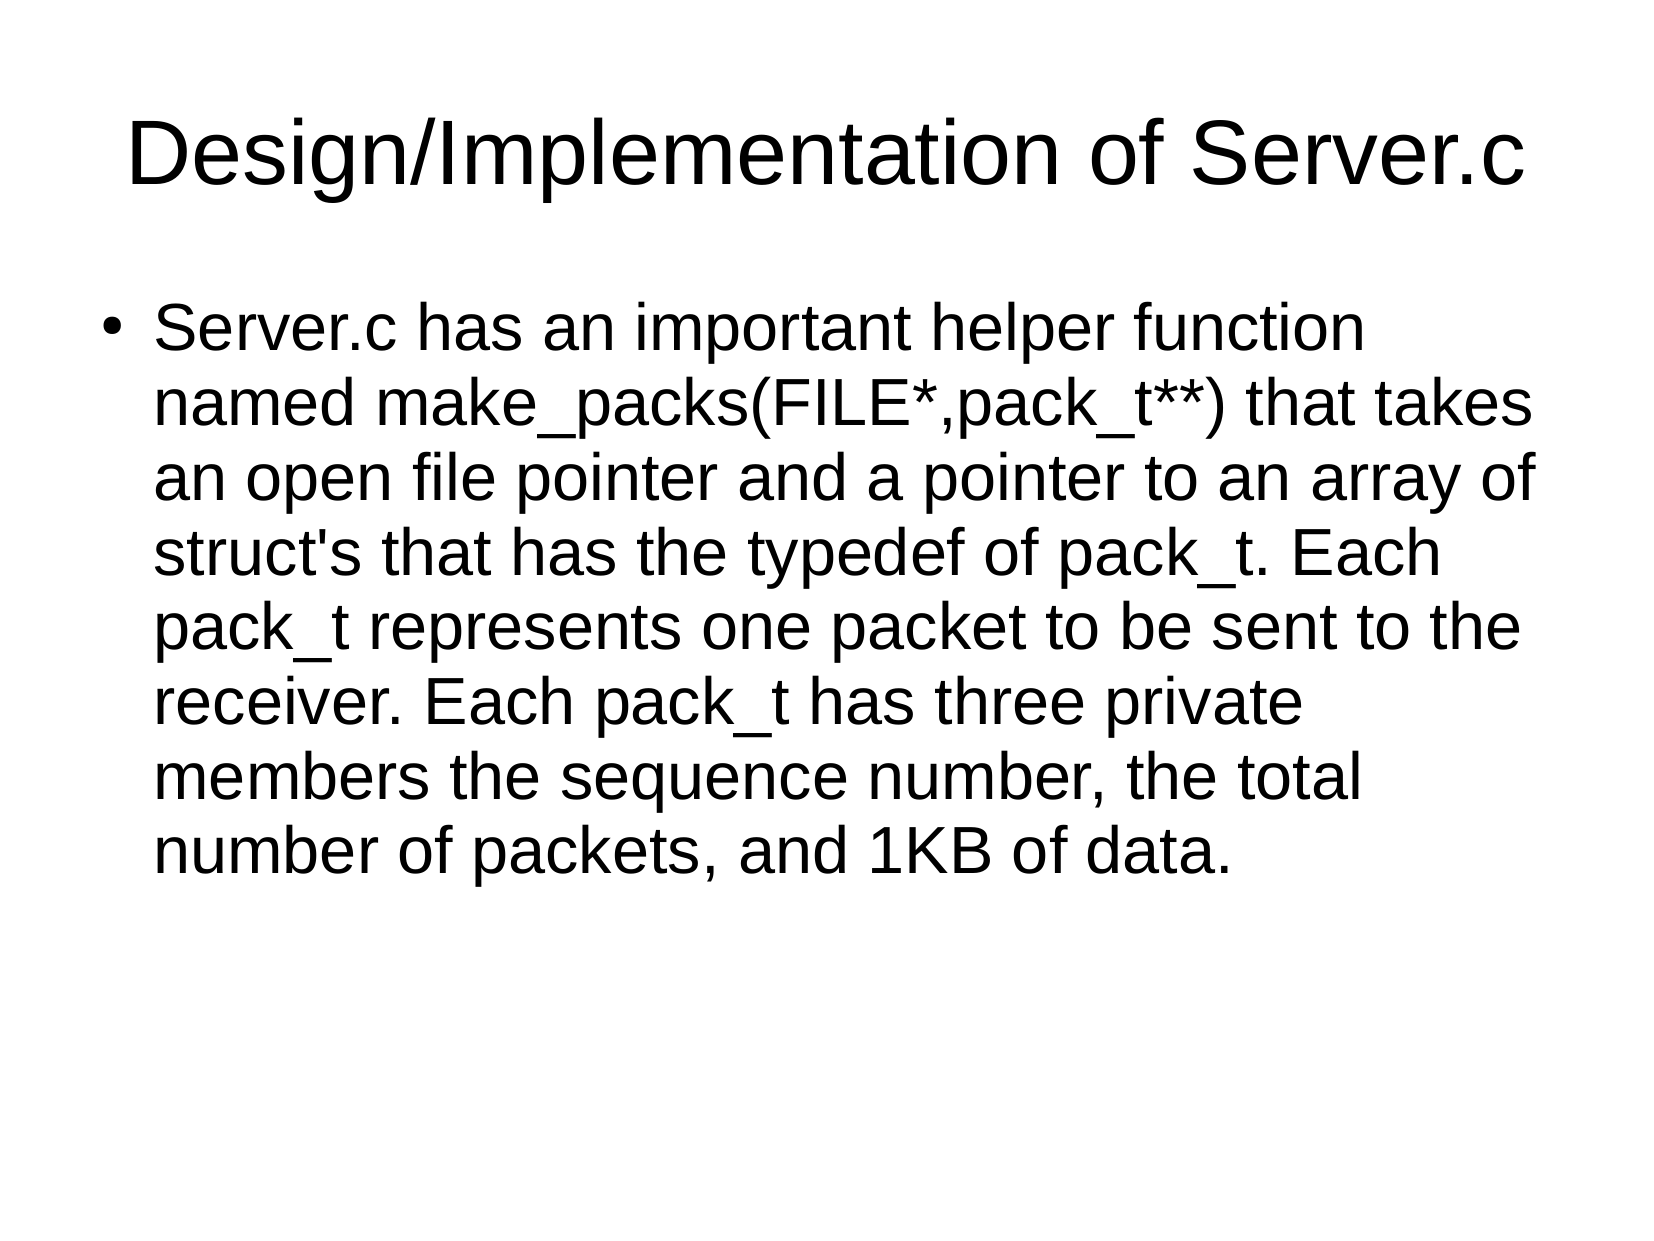

# Design/Implementation of Server.c
Server.c has an important helper function named make_packs(FILE*,pack_t**) that takes an open file pointer and a pointer to an array of struct's that has the typedef of pack_t. Each pack_t represents one packet to be sent to the receiver. Each pack_t has three private members the sequence number, the total number of packets, and 1KB of data.